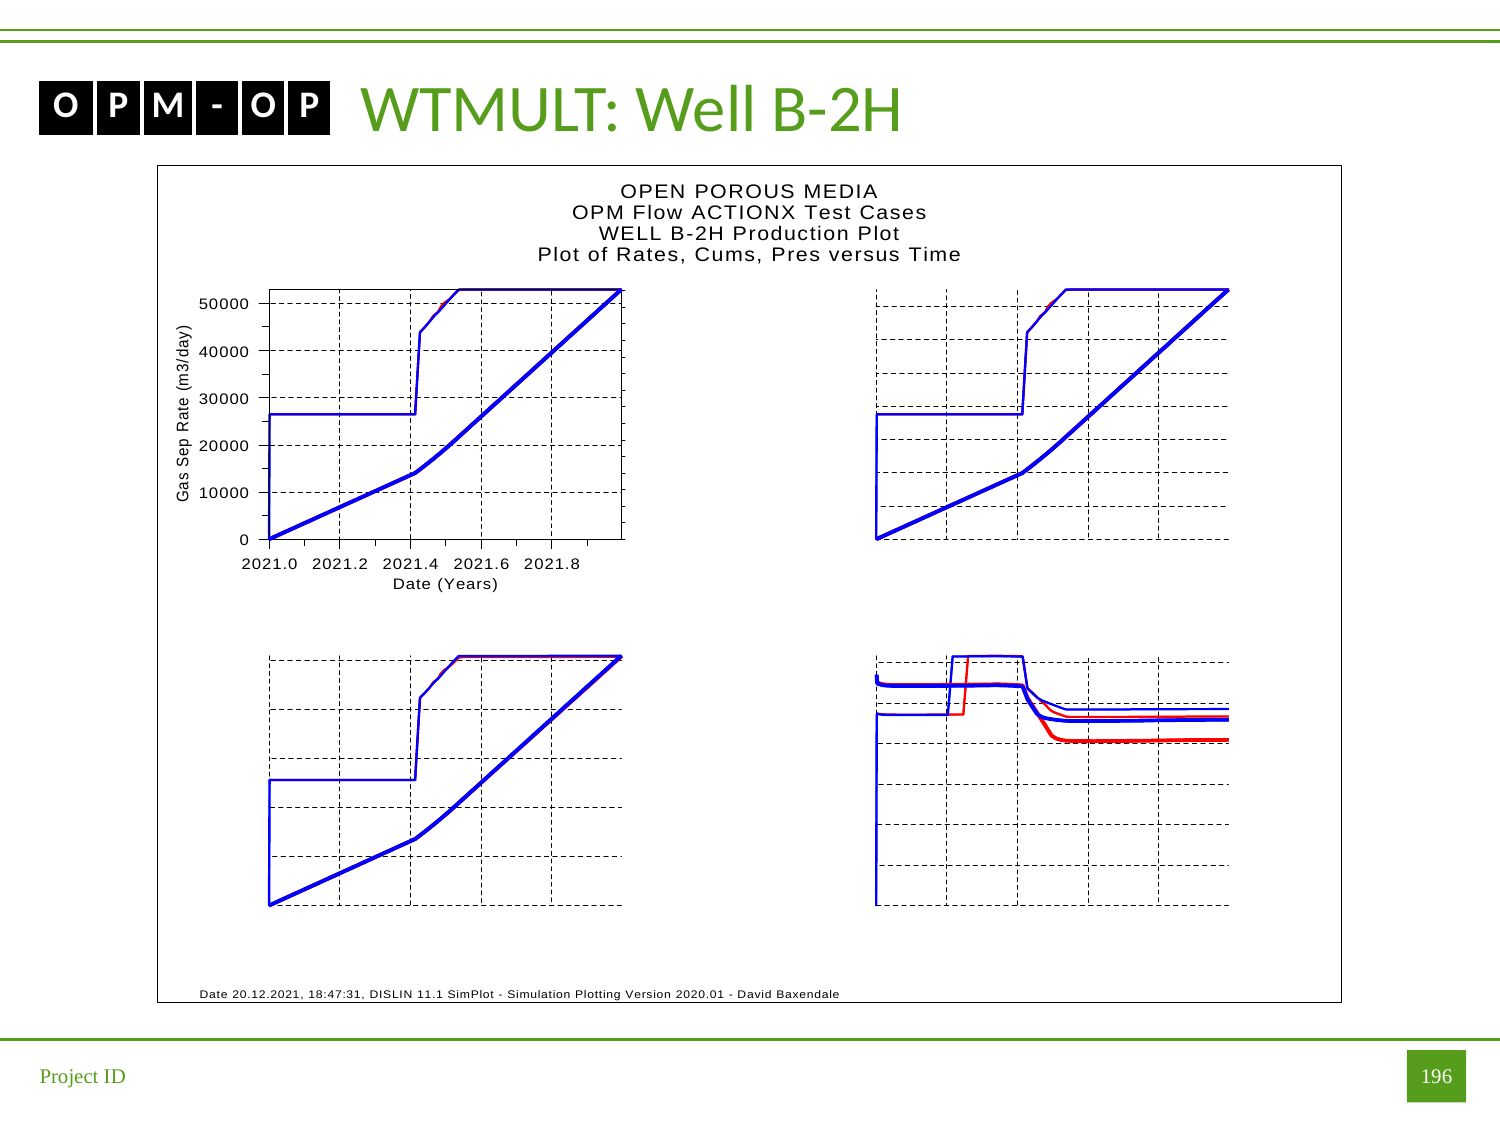

# WTMULT: well B-2H
Project ID
196